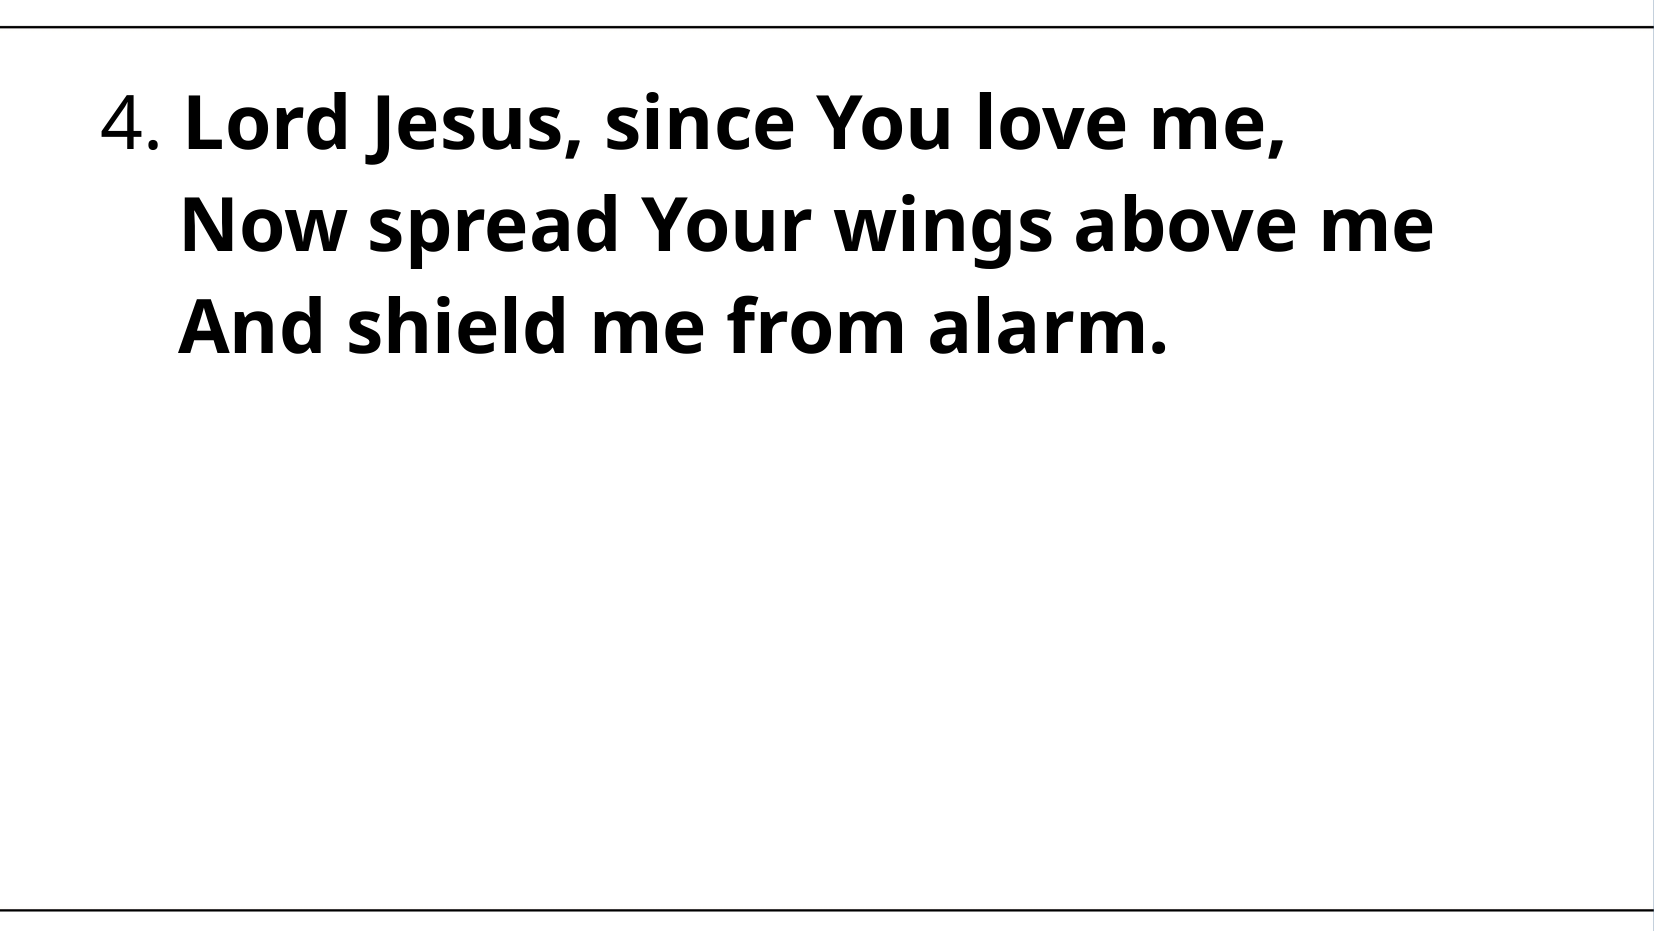

4. Lord Jesus, since You love me,
 Now spread Your wings above me
 And shield me from alarm.